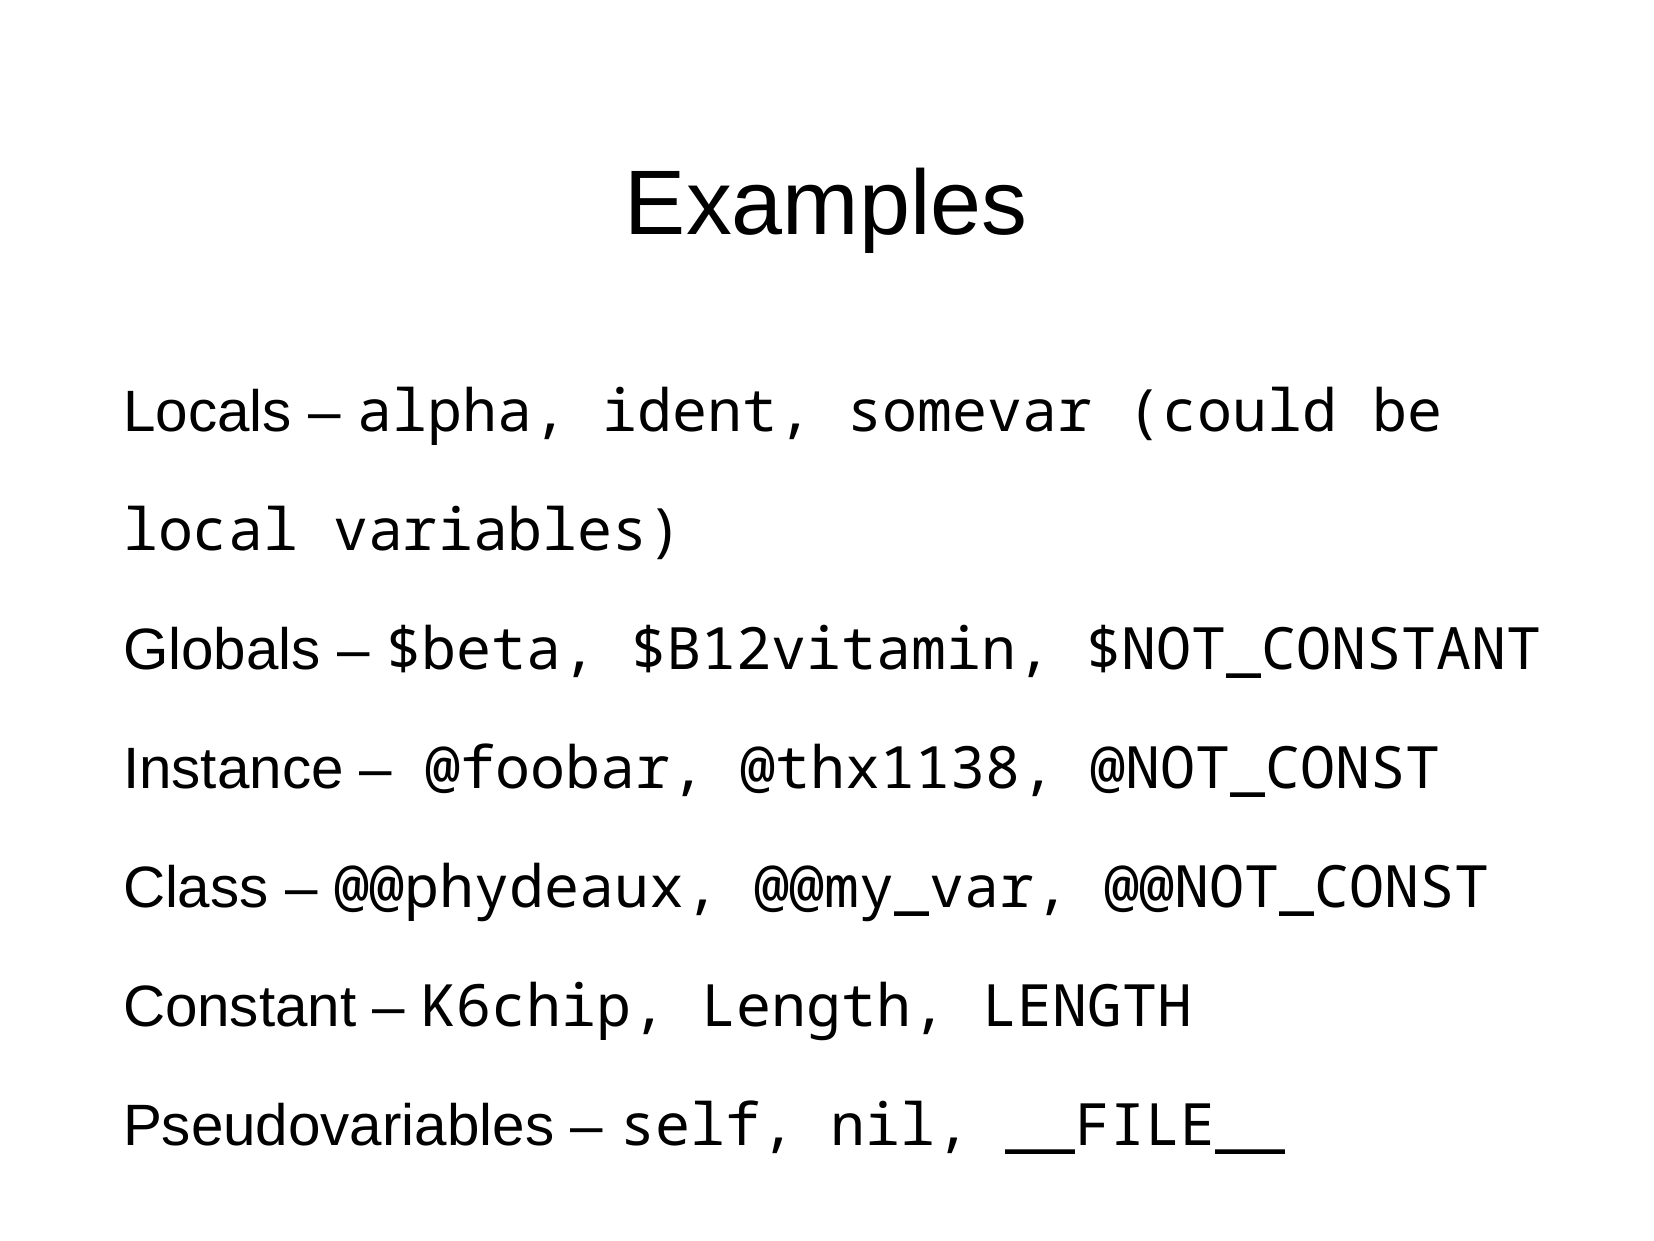

Examples
Locals – alpha, ident, somevar (could be local variables)
Globals – $beta, $B12vitamin, $NOT_CONSTANT
Instance – @foobar, @thx1138, @NOT_CONST
Class – @@phydeaux, @@my_var, @@NOT_CONST
Constant – K6chip, Length, LENGTH
Pseudovariables – self, nil, __FILE__